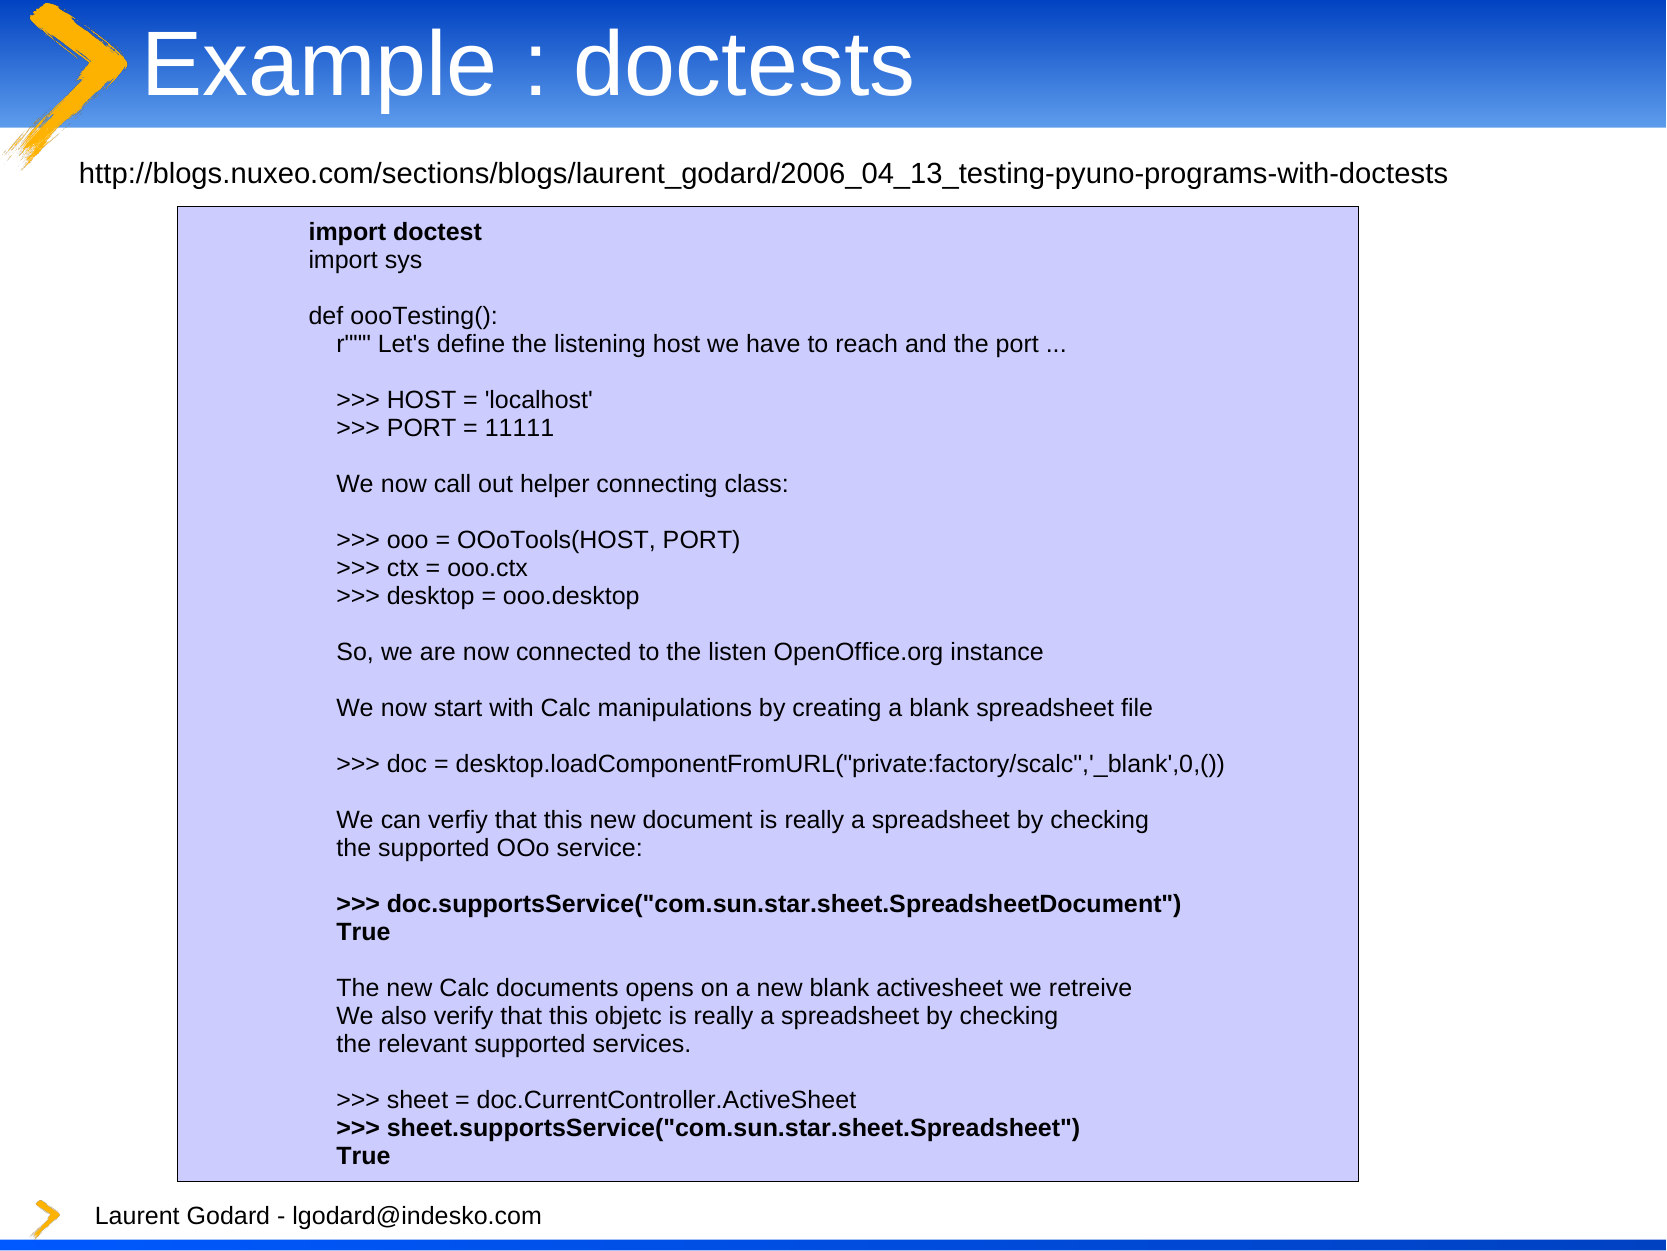

# Example : doctests
http://blogs.nuxeo.com/sections/blogs/laurent_godard/2006_04_13_testing-pyuno-programs-with-doctests
import doctest
import sys
def oooTesting():
 r""" Let's define the listening host we have to reach and the port ...
 >>> HOST = 'localhost'
 >>> PORT = 11111
 We now call out helper connecting class:
 >>> ooo = OOoTools(HOST, PORT)
 >>> ctx = ooo.ctx
 >>> desktop = ooo.desktop
 So, we are now connected to the listen OpenOffice.org instance
 We now start with Calc manipulations by creating a blank spreadsheet file
 >>> doc = desktop.loadComponentFromURL("private:factory/scalc",'_blank',0,())
 We can verfiy that this new document is really a spreadsheet by checking
 the supported OOo service:
 >>> doc.supportsService("com.sun.star.sheet.SpreadsheetDocument")
 True
 The new Calc documents opens on a new blank activesheet we retreive
 We also verify that this objetc is really a spreadsheet by checking
 the relevant supported services.
 >>> sheet = doc.CurrentController.ActiveSheet
 >>> sheet.supportsService("com.sun.star.sheet.Spreadsheet")
 True